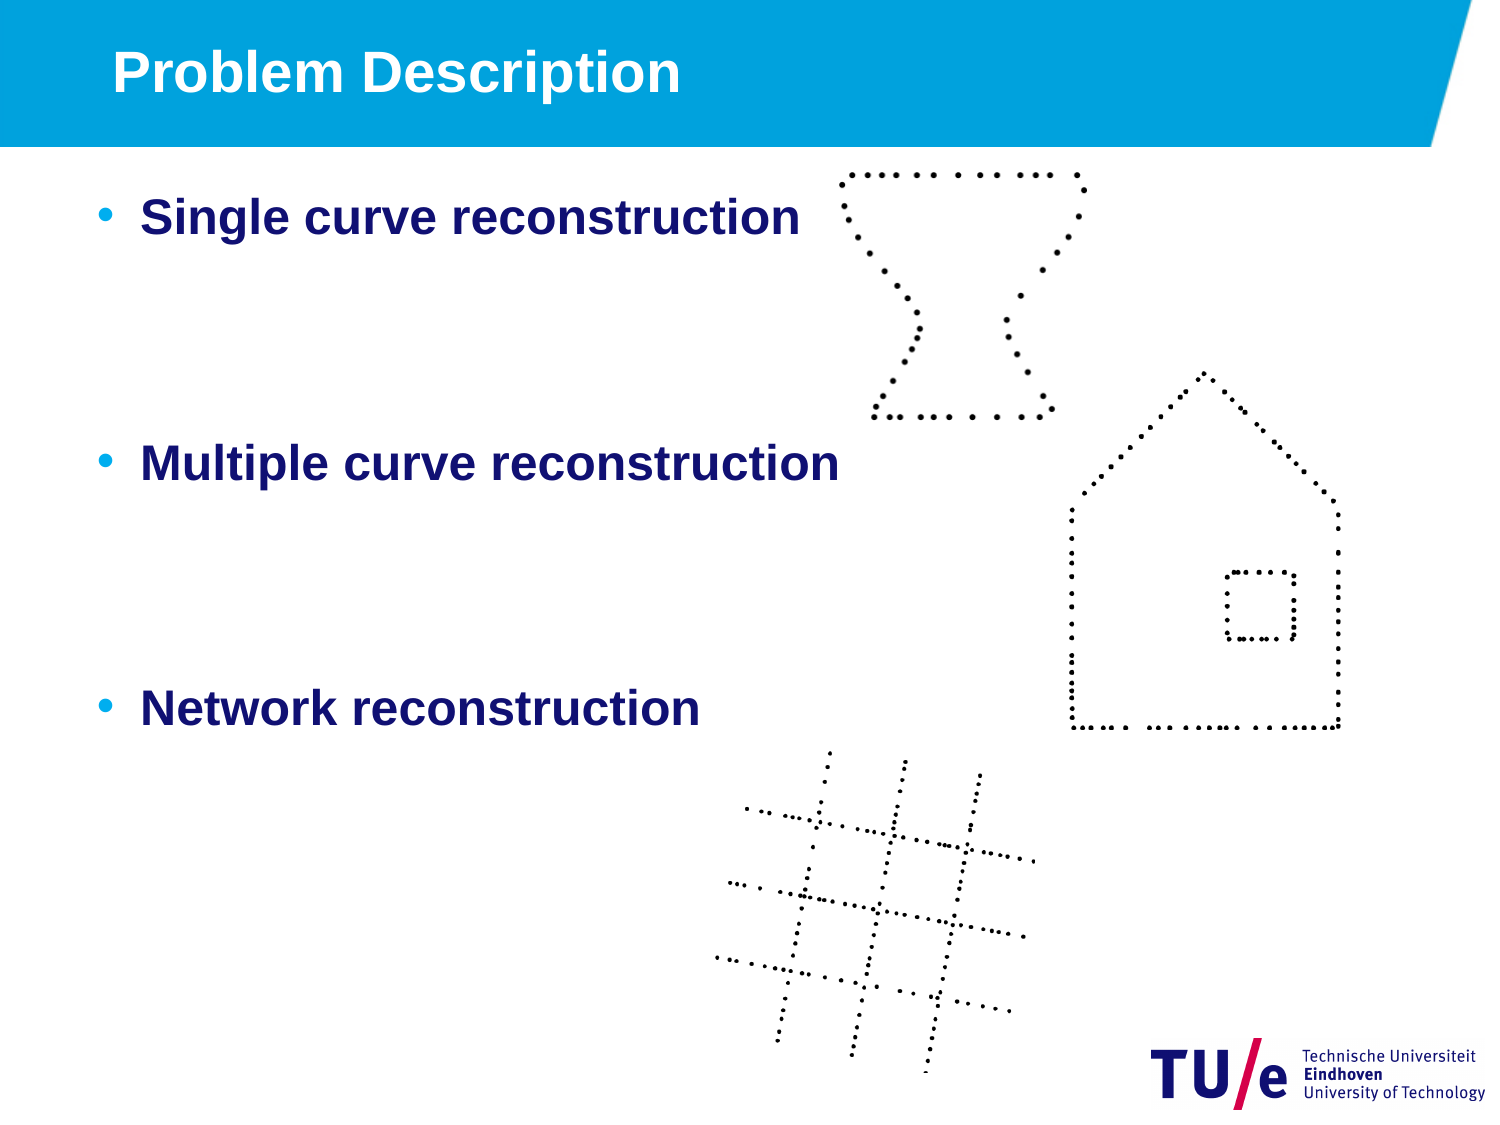

Problem Description
Single curve reconstruction
Multiple curve reconstruction
Network reconstruction